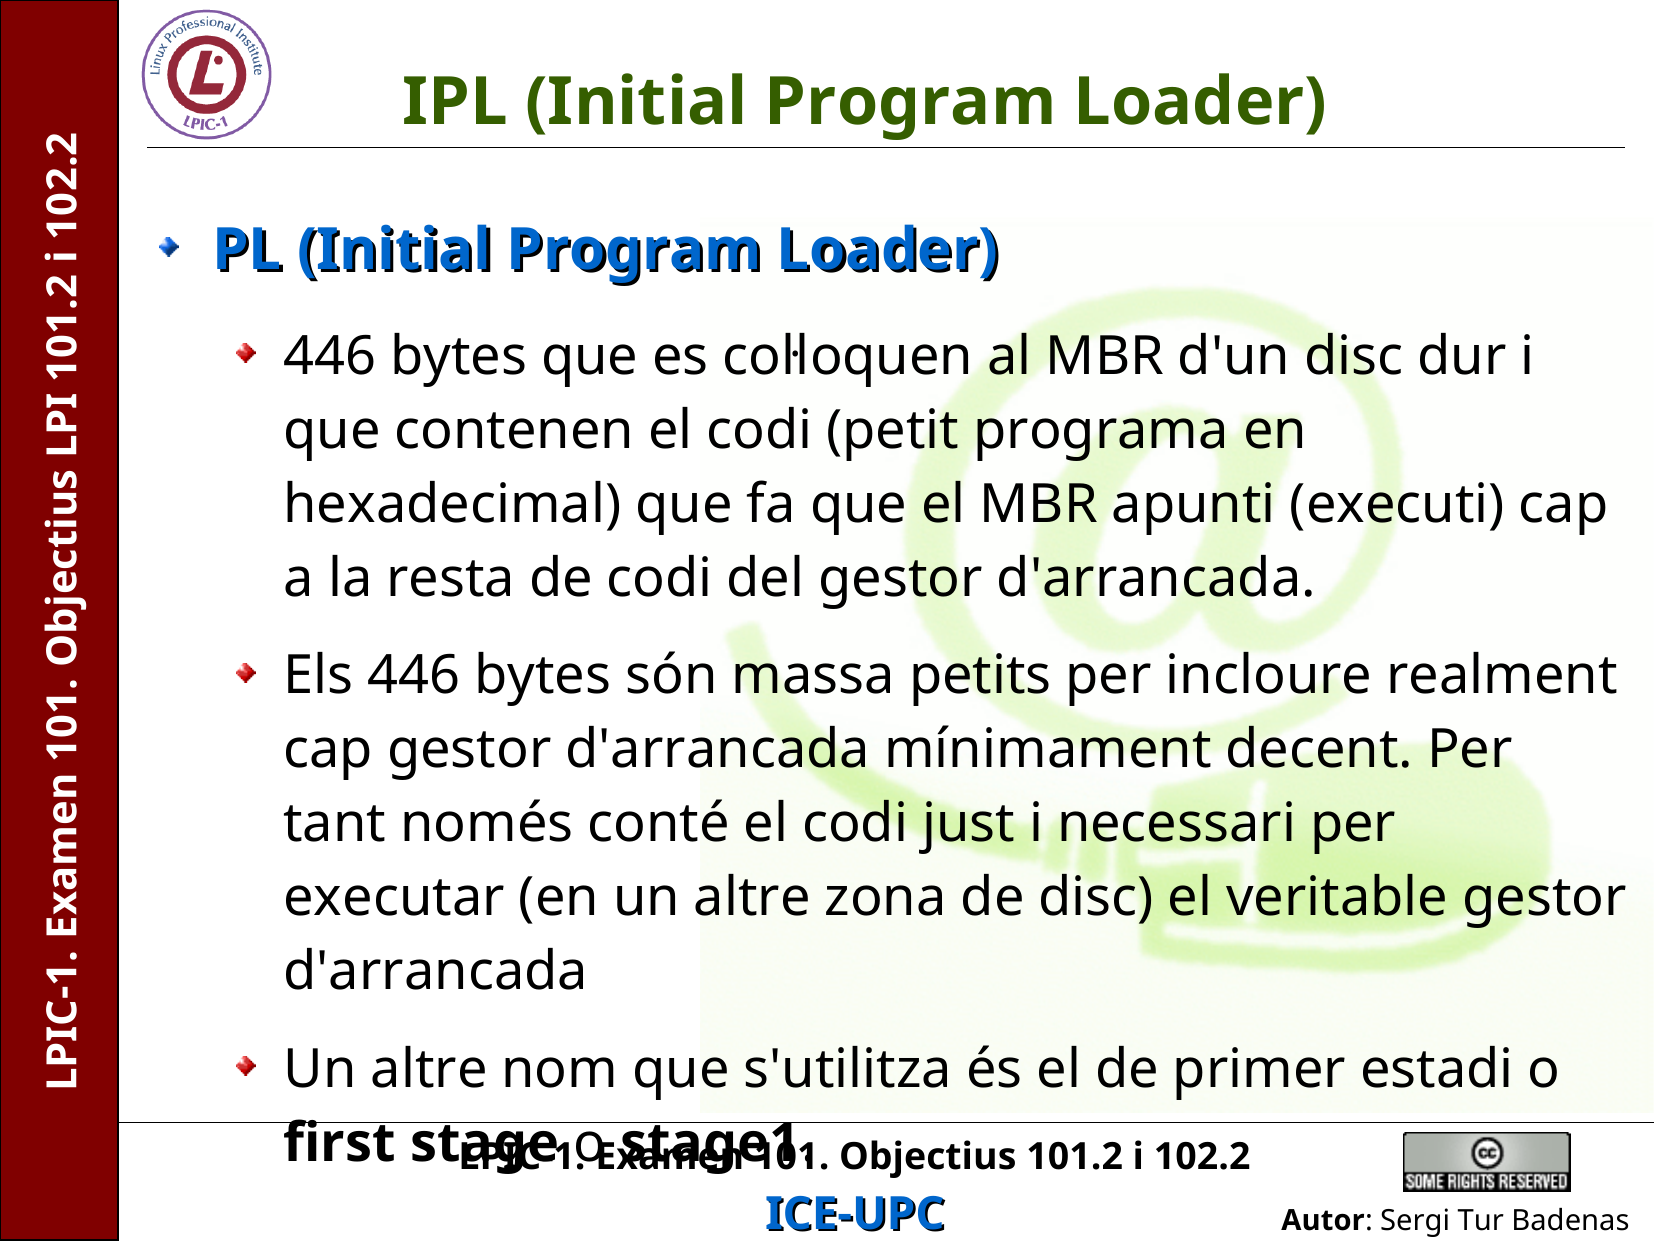

# IPL (Initial Program Loader)
PL (Initial Program Loader)
446 bytes que es col·loquen al MBR d'un disc dur i que contenen el codi (petit programa en hexadecimal) que fa que el MBR apunti (executi) cap a la resta de codi del gestor d'arrancada.
Els 446 bytes són massa petits per incloure realment cap gestor d'arrancada mínimament decent. Per tant només conté el codi just i necessari per executar (en un altre zona de disc) el veritable gestor d'arrancada
Un altre nom que s'utilitza és el de primer estadi o first stage o stage1.